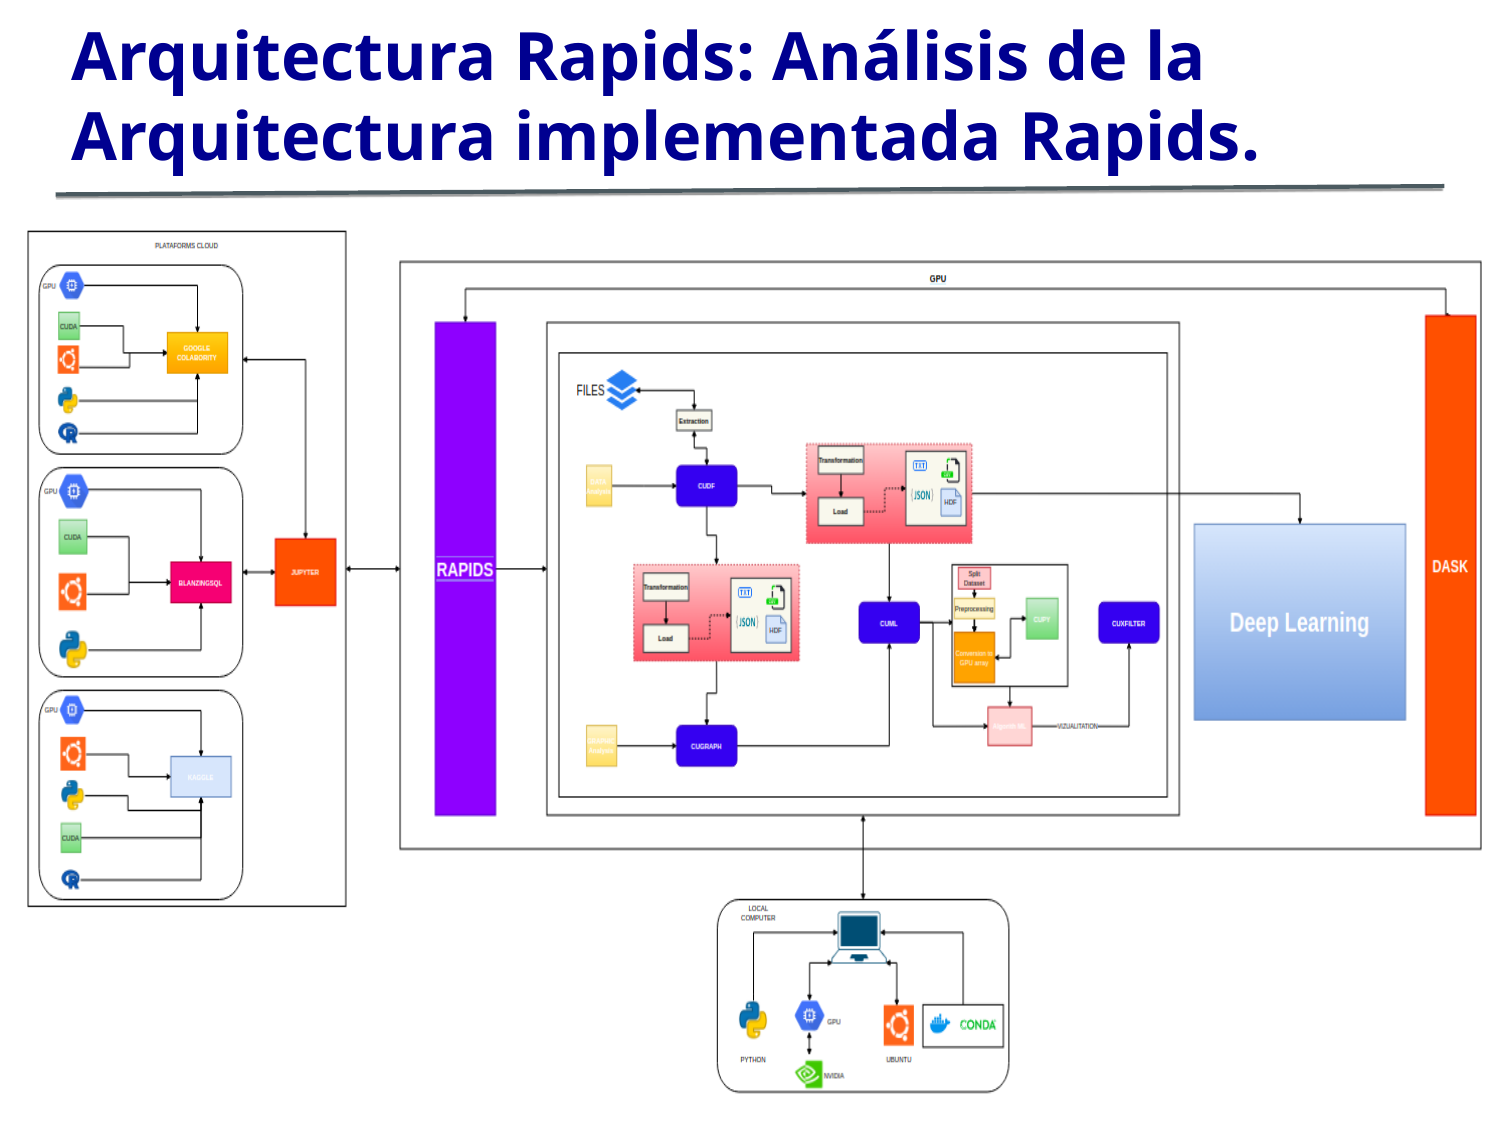

# Arquitectura Rapids: Análisis de la Arquitectura implementada Rapids.